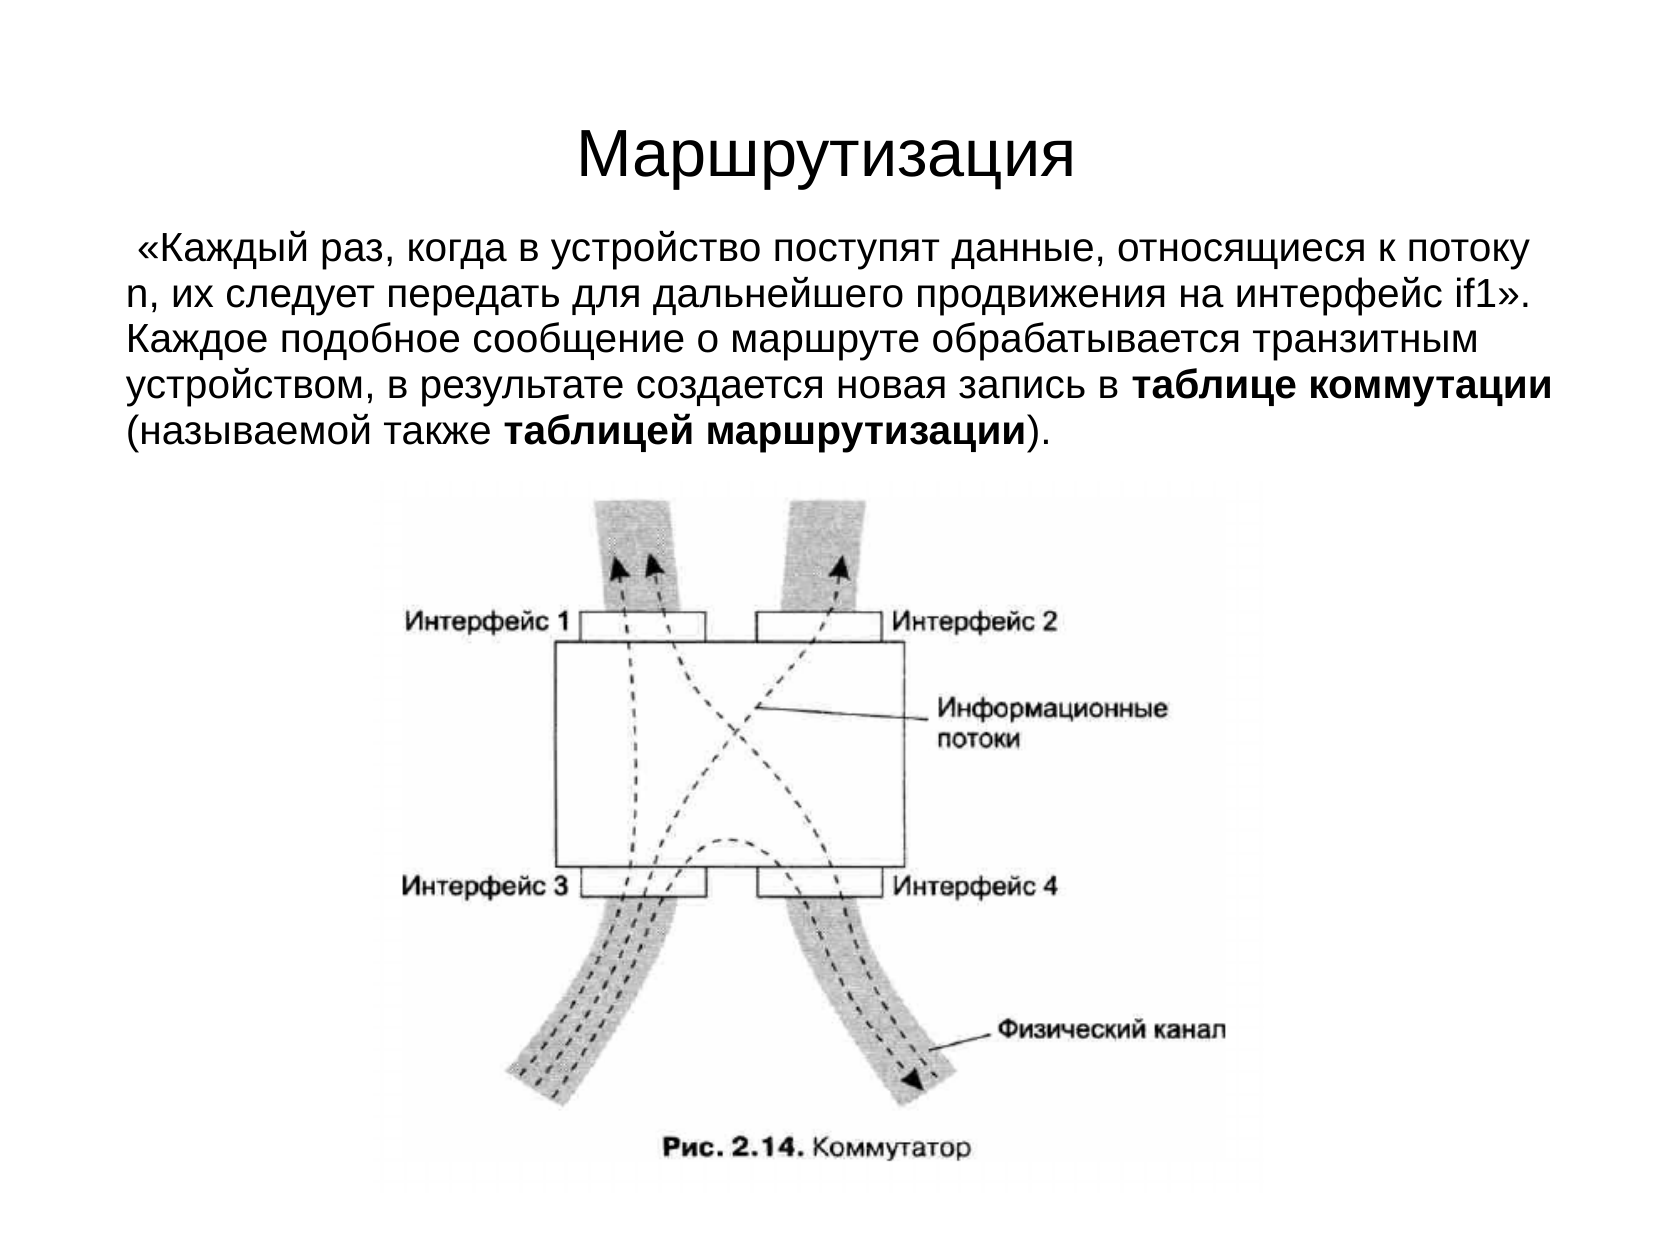

# Маршрутизация
 «Каждый раз, когда в устройство поступят данные, относящиеся к потоку n, их следует передать для дальнейшего продвижения на интерфейс if1». Каждое подобное сообщение о маршруте обрабатывается транзитным устройством, в результате создается новая запись в таблице коммутации (называемой также таблицей маршрутизации).